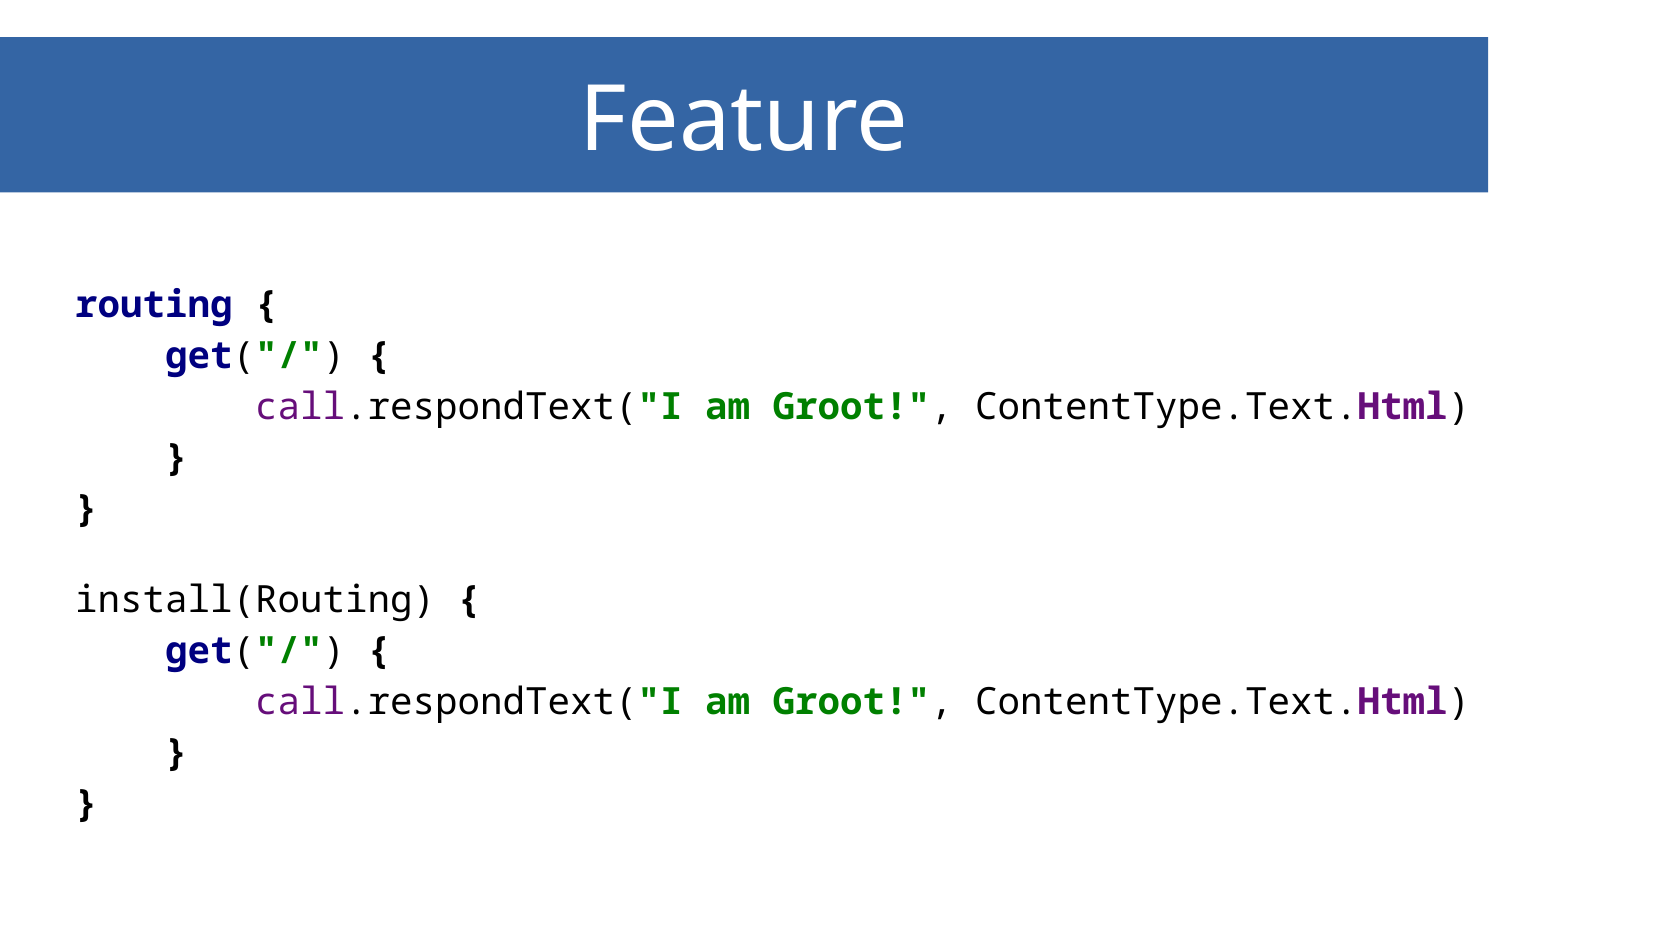

# Feature
routing {
 get("/") {
 call.respondText("I am Groot!", ContentType.Text.Html)
 }
}
install(Routing) {
 get("/") {
 call.respondText("I am Groot!", ContentType.Text.Html)
 }
}